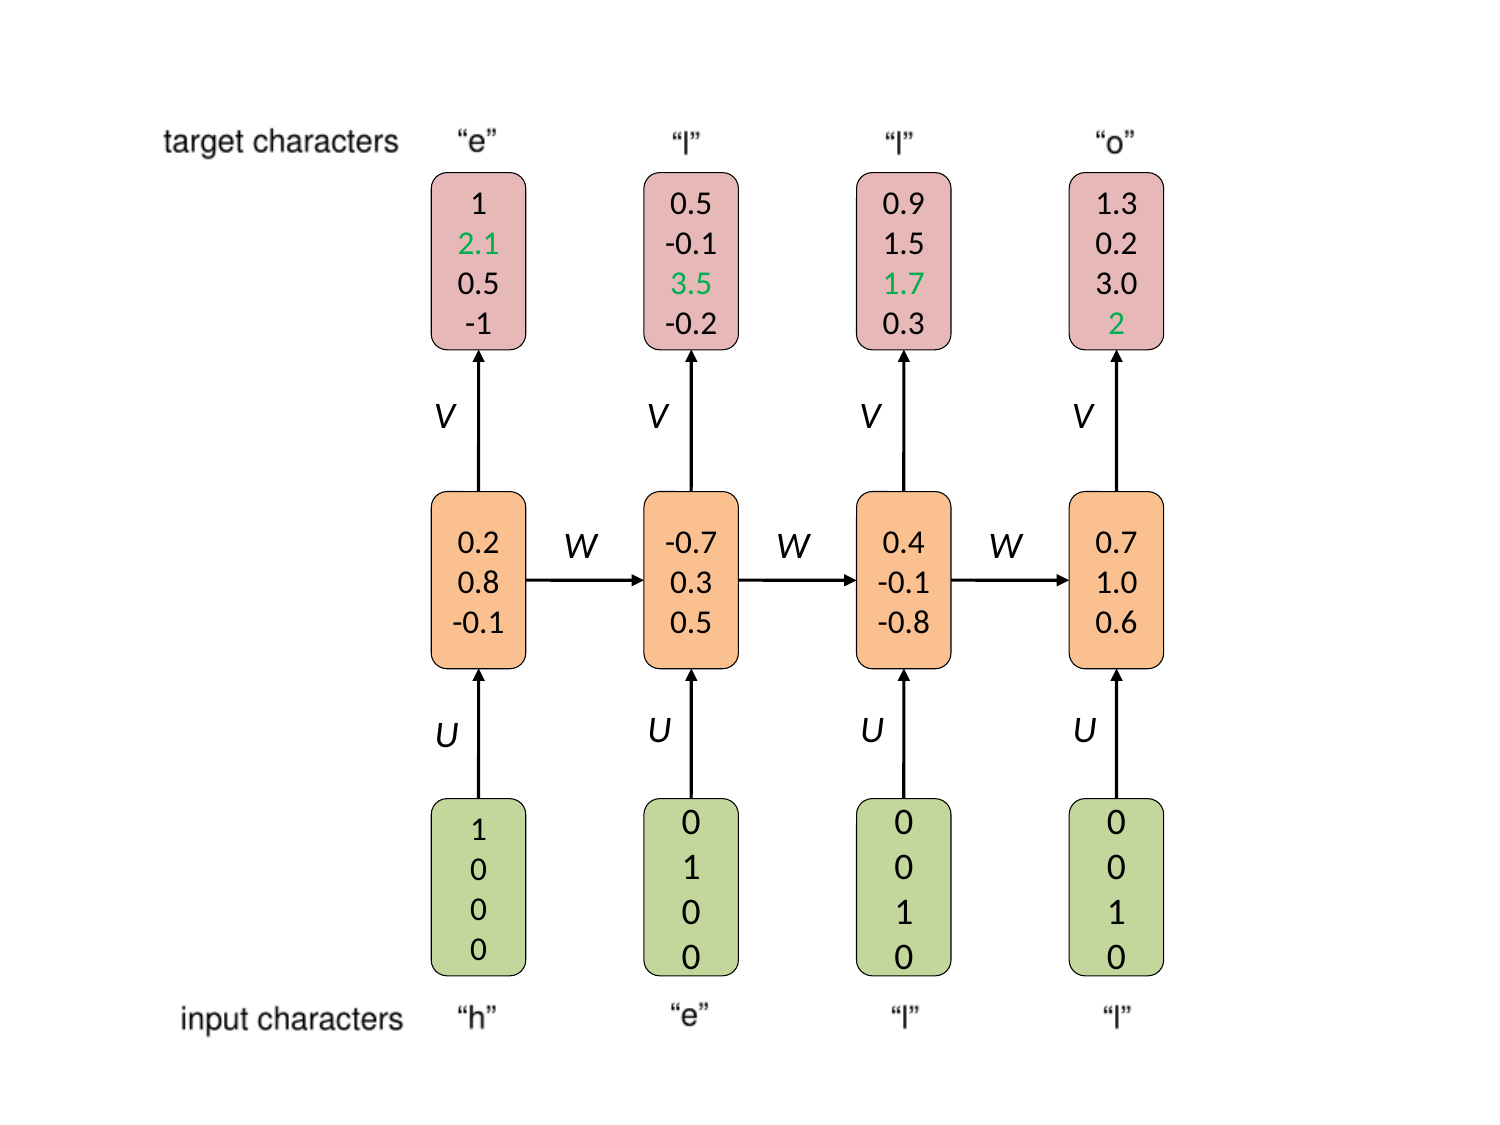

1
2.1
0.5
-1
0.5
-0.1
3.5
-0.2
0.9
1.5
1.7
0.3
1.3
0.2
3.0
2
0.2
0.8
-0.1
-0.7
0.3
0.5
0.4
-0.1
-0.8
0.7
1.0
0.6
1
0
0
0
0
1
0
0
0
0
1
0
0
0
1
0